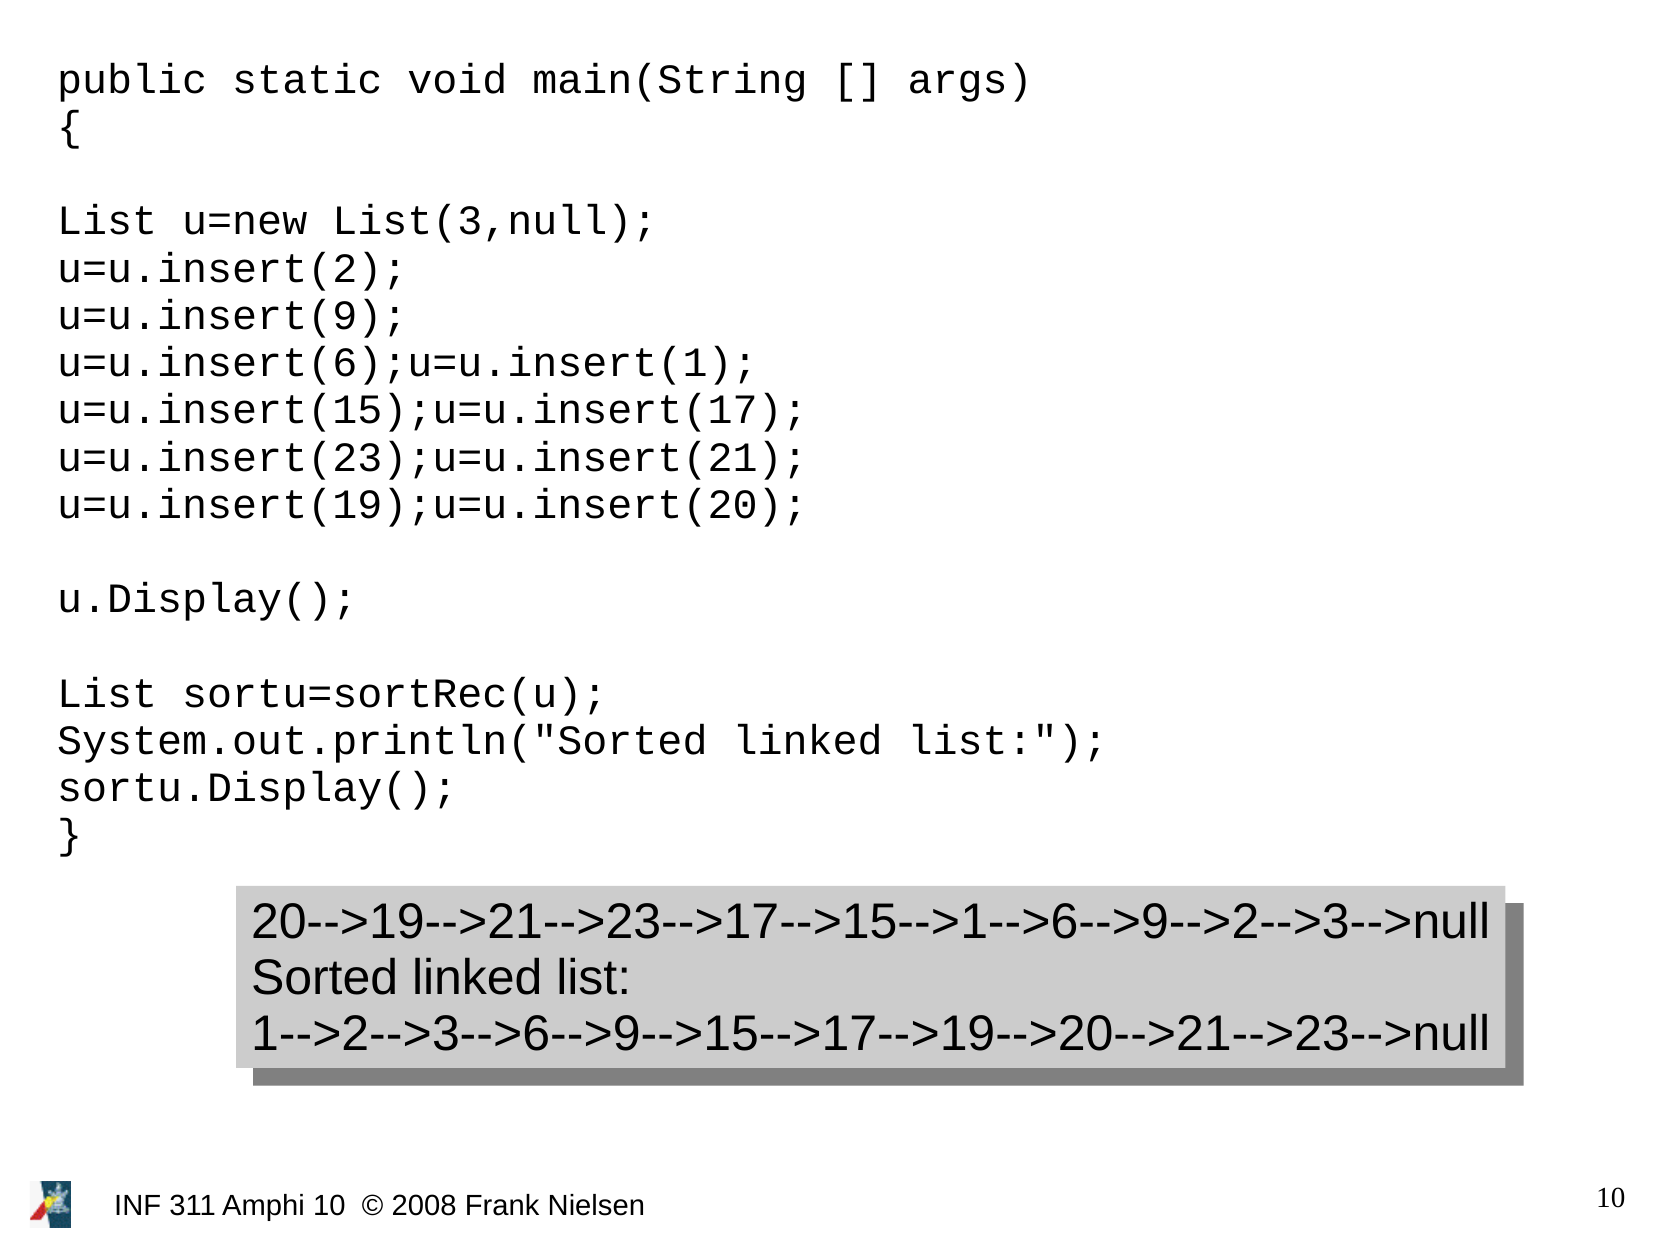

public static void main(String [] args)
{
List u=new List(3,null);
u=u.insert(2);
u=u.insert(9);
u=u.insert(6);u=u.insert(1);
u=u.insert(15);u=u.insert(17);
u=u.insert(23);u=u.insert(21);
u=u.insert(19);u=u.insert(20);
u.Display();
List sortu=sortRec(u);
System.out.println("Sorted linked list:");
sortu.Display();
}
20-->19-->21-->23-->17-->15-->1-->6-->9-->2-->3-->null
Sorted linked list:
1-->2-->3-->6-->9-->15-->17-->19-->20-->21-->23-->null